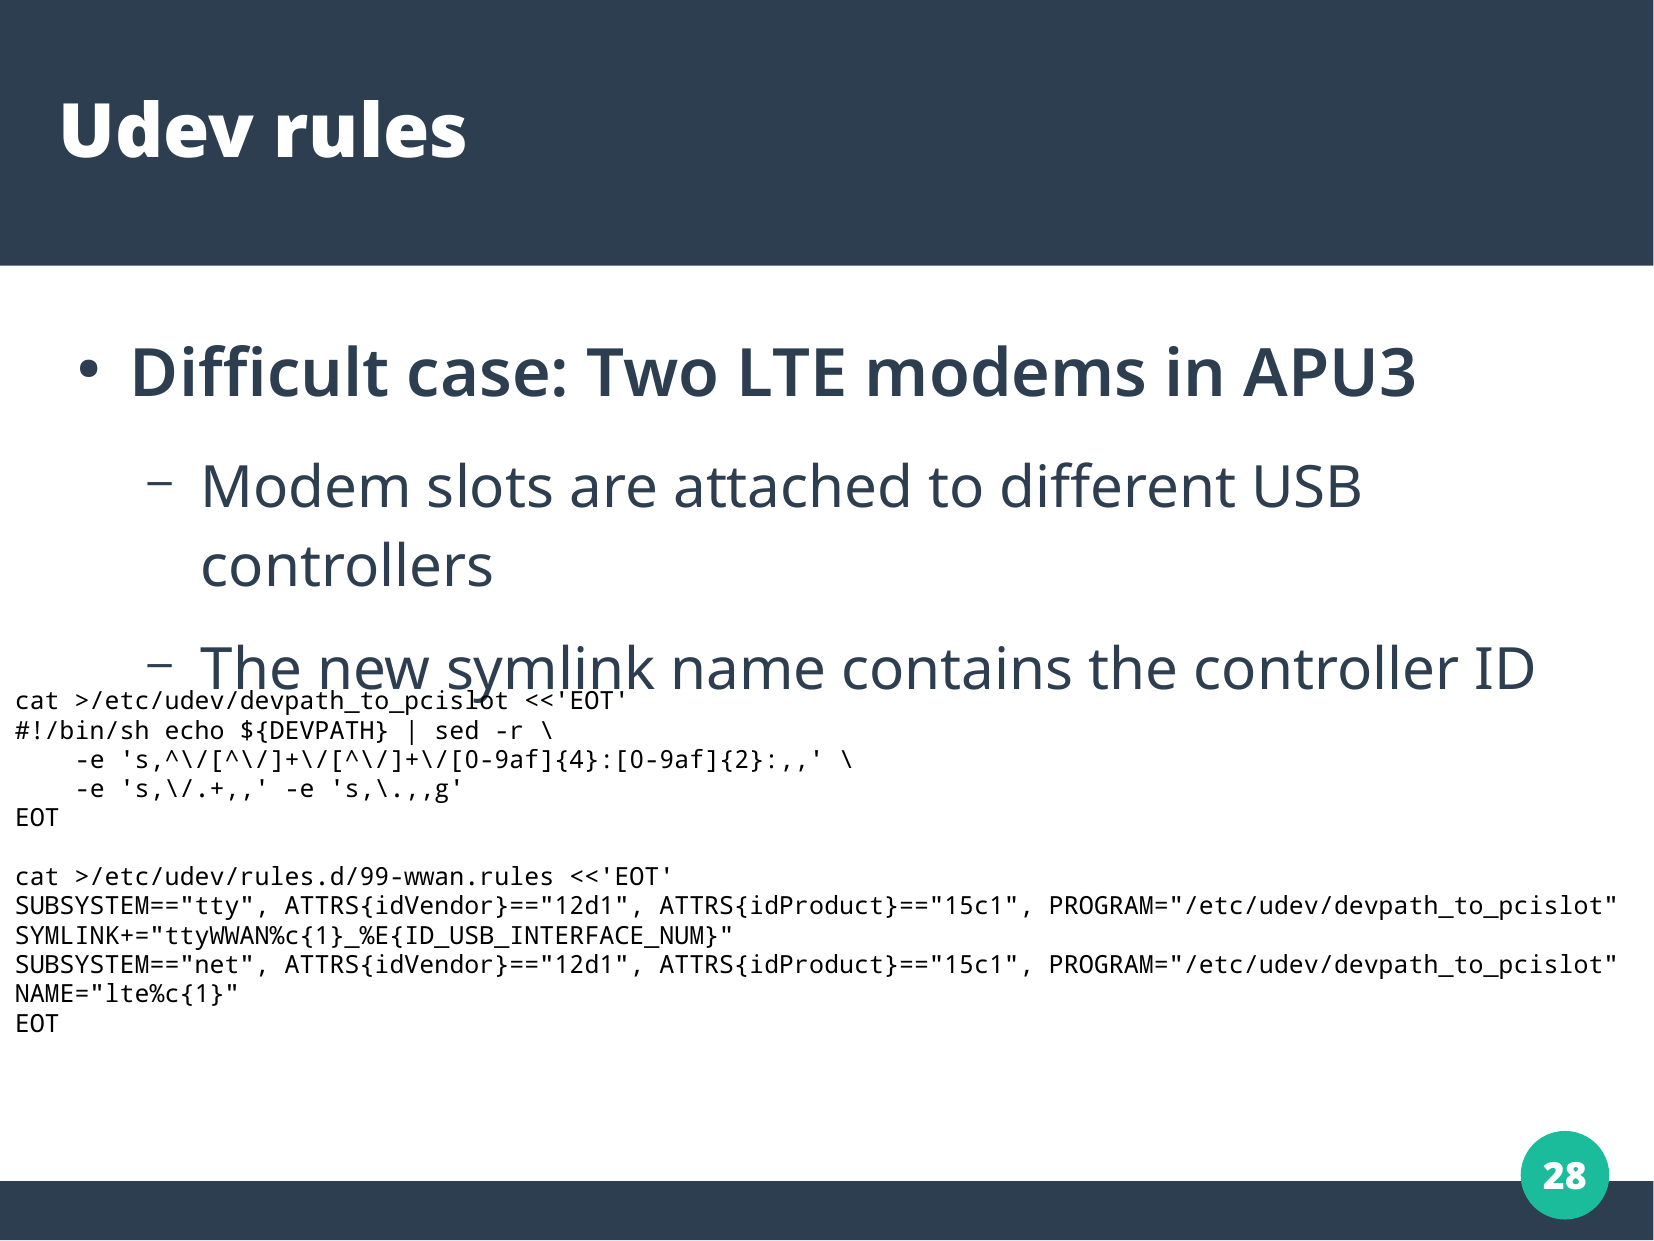

# Udev rules
Difficult case: Two LTE modems in APU3
Modem slots are attached to different USB controllers
The new symlink name contains the controller ID
cat >/etc/udev/devpath_to_pcislot <<'EOT'
#!/bin/sh echo ${DEVPATH} | sed -r \
 -e 's,^\/[^\/]+\/[^\/]+\/[0-9af]{4}:[0-9af]{2}:,,' \
 -e 's,\/.+,,' -e 's,\.,,g'
EOT
cat >/etc/udev/rules.d/99-wwan.rules <<'EOT'
SUBSYSTEM=="tty", ATTRS{idVendor}=="12d1", ATTRS{idProduct}=="15c1", PROGRAM="/etc/udev/devpath_to_pcislot" SYMLINK+="ttyWWAN%c{1}_%E{ID_USB_INTERFACE_NUM}"
SUBSYSTEM=="net", ATTRS{idVendor}=="12d1", ATTRS{idProduct}=="15c1", PROGRAM="/etc/udev/devpath_to_pcislot" NAME="lte%c{1}"
EOT
28